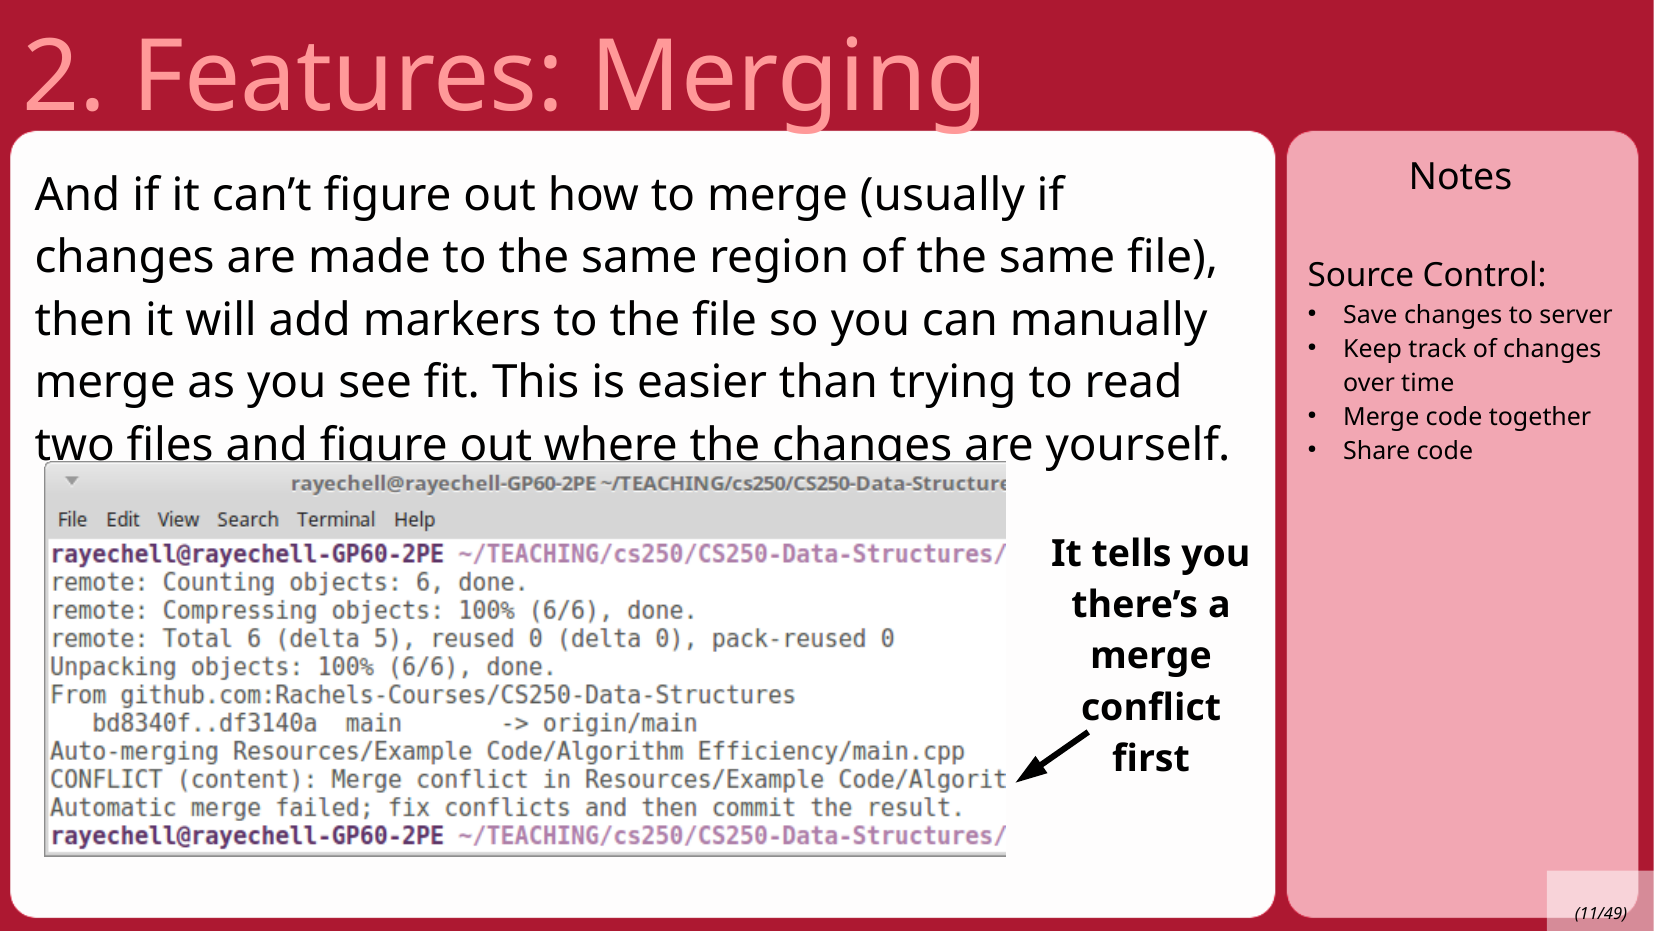

# 2. Features: Merging
Notes
Source Control:
Save changes to server
Keep track of changes over time
Merge code together
Share code
And if it can’t figure out how to merge (usually if changes are made to the same region of the same file), then it will add markers to the file so you can manually merge as you see fit. This is easier than trying to read two files and figure out where the changes are yourself.
It tells you there’s a merge conflict first